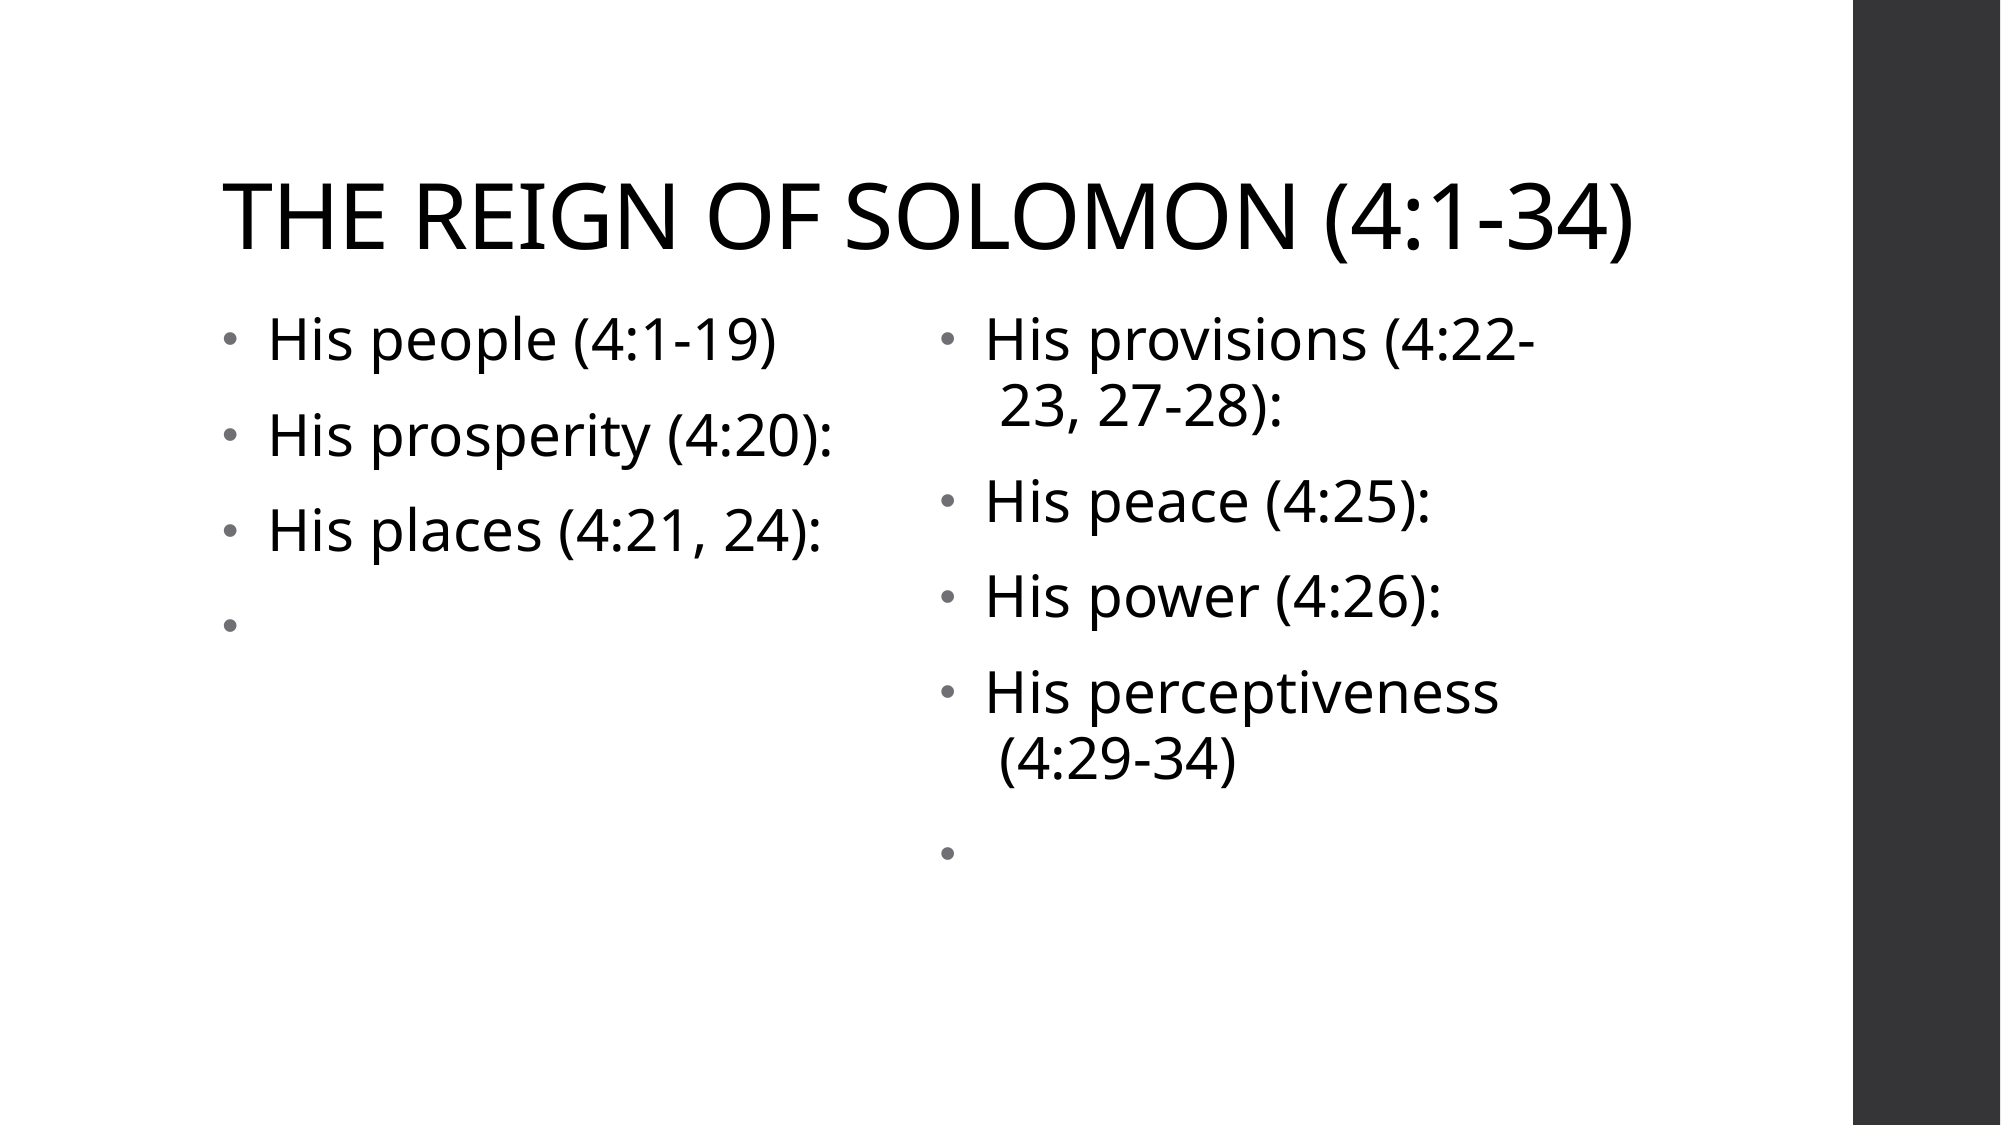

# THE REIGN OF SOLOMON (4:1-34)
 His people (4:1-19)
 His prosperity (4:20):
 His places (4:21, 24):
 His provisions (4:22-23, 27-28):
 His peace (4:25):
 His power (4:26):
 His perceptiveness (4:29-34)